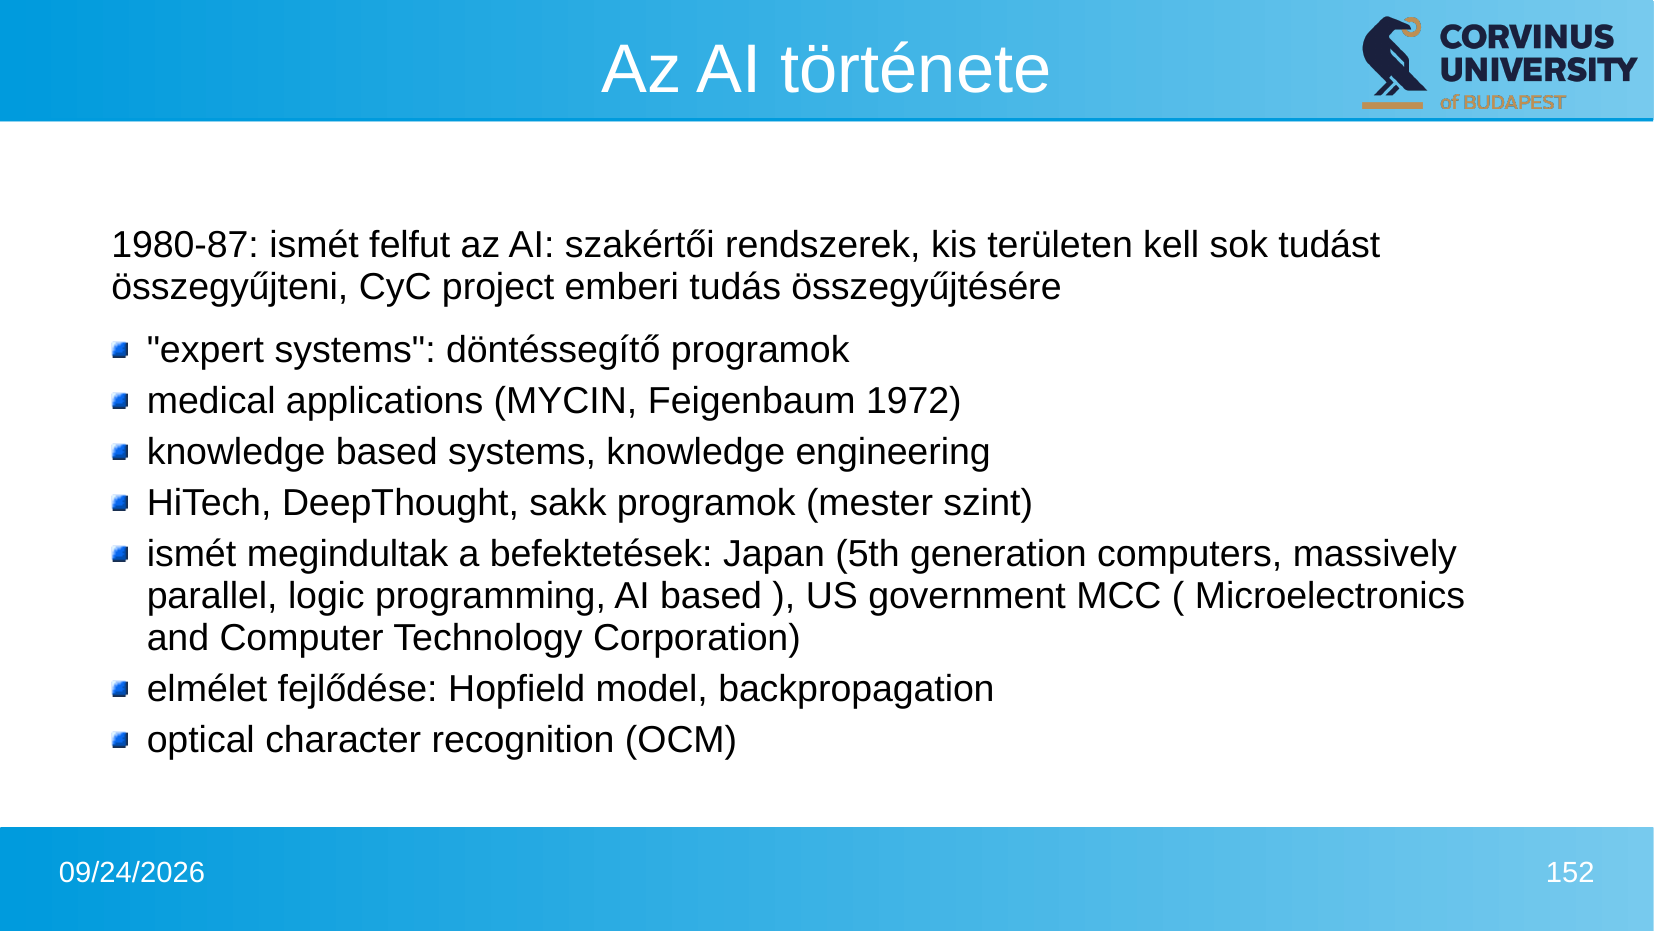

# Az AI története
1980-87: ismét felfut az AI: szakértői rendszerek, kis területen kell sok tudást összegyűjteni, CyC project emberi tudás összegyűjtésére
"expert systems": döntéssegítő programok
medical applications (MYCIN, Feigenbaum 1972)
knowledge based systems, knowledge engineering
HiTech, DeepThought, sakk programok (mester szint)
ismét megindultak a befektetések: Japan (5th generation computers, massively parallel, logic programming, AI based ), US government MCC ( Microelectronics and Computer Technology Corporation)
elmélet fejlődése: Hopfield model, backpropagation
optical character recognition (OCM)
152